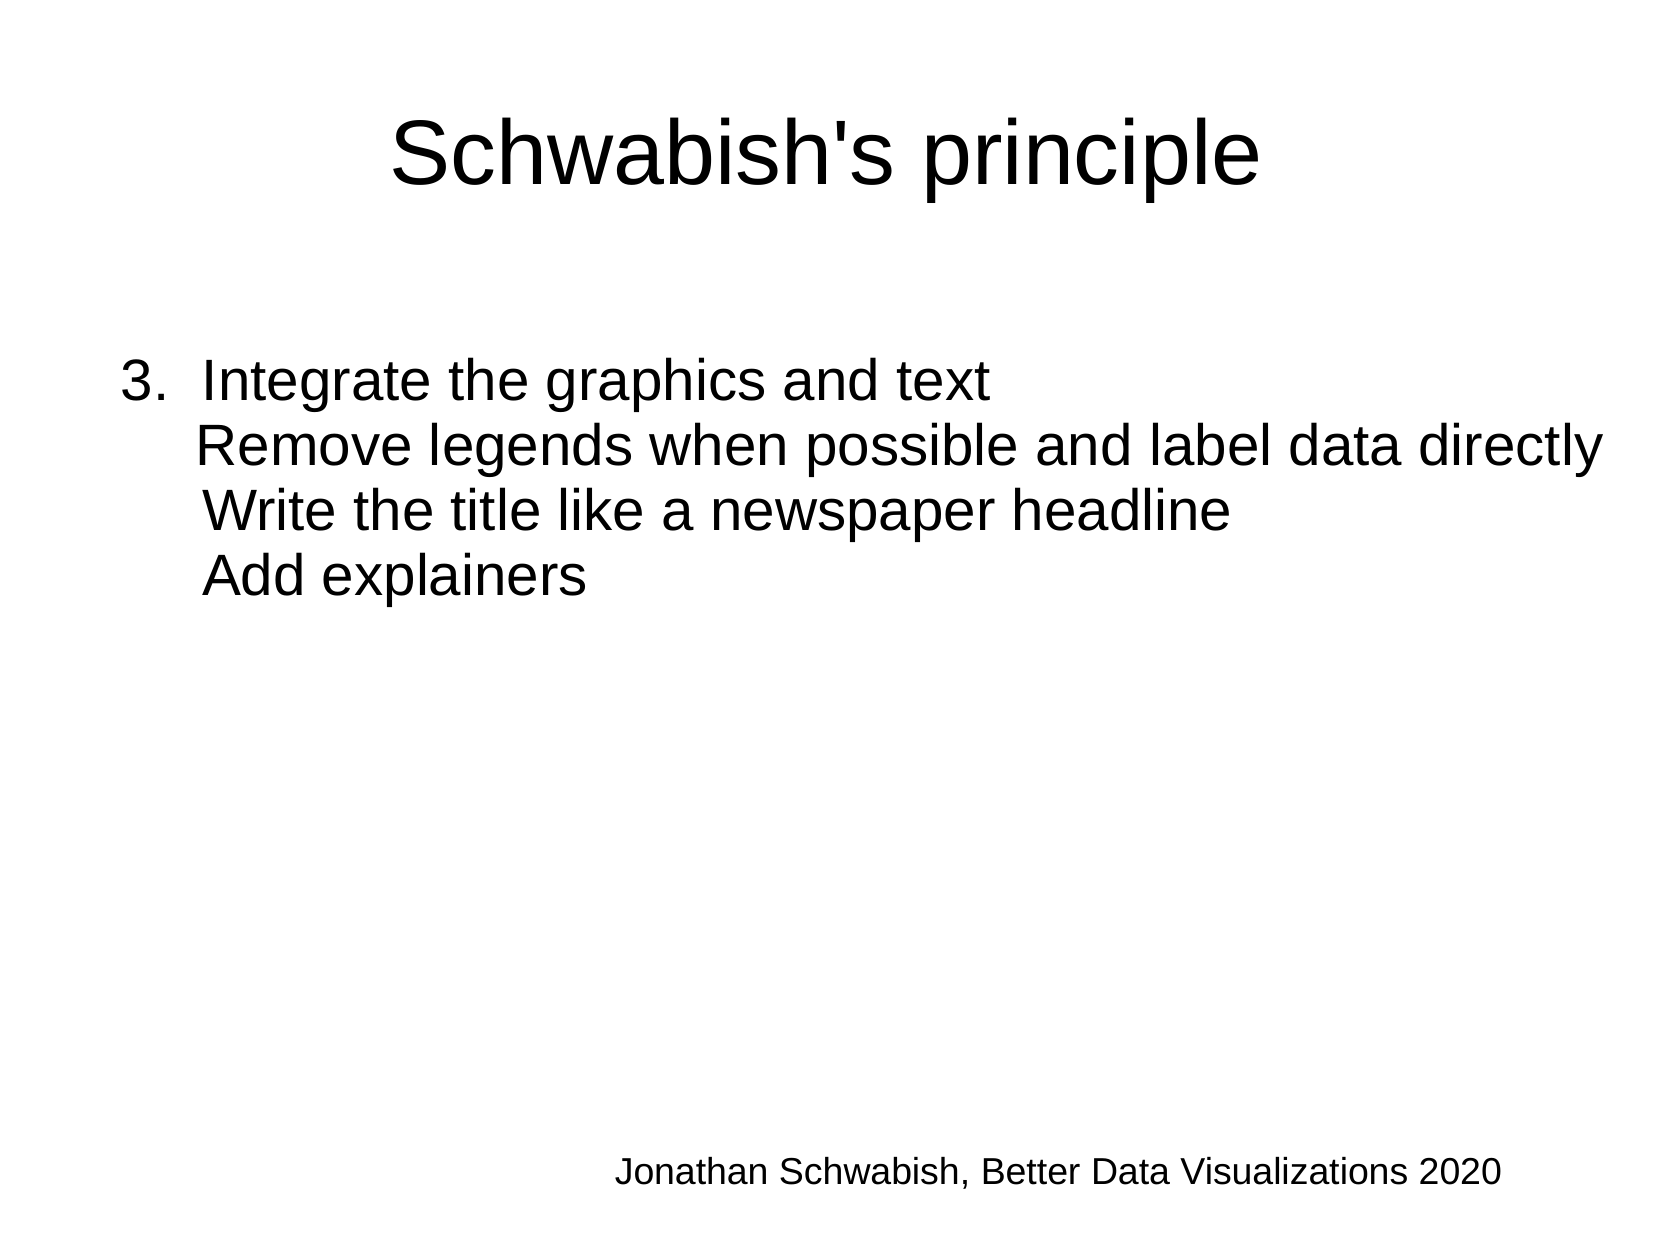

# Schwabish's principle
3. Integrate the graphics and text
	Remove legends when possible and label data directly
 Write the title like a newspaper headline
 Add explainers
Jonathan Schwabish, Better Data Visualizations 2020